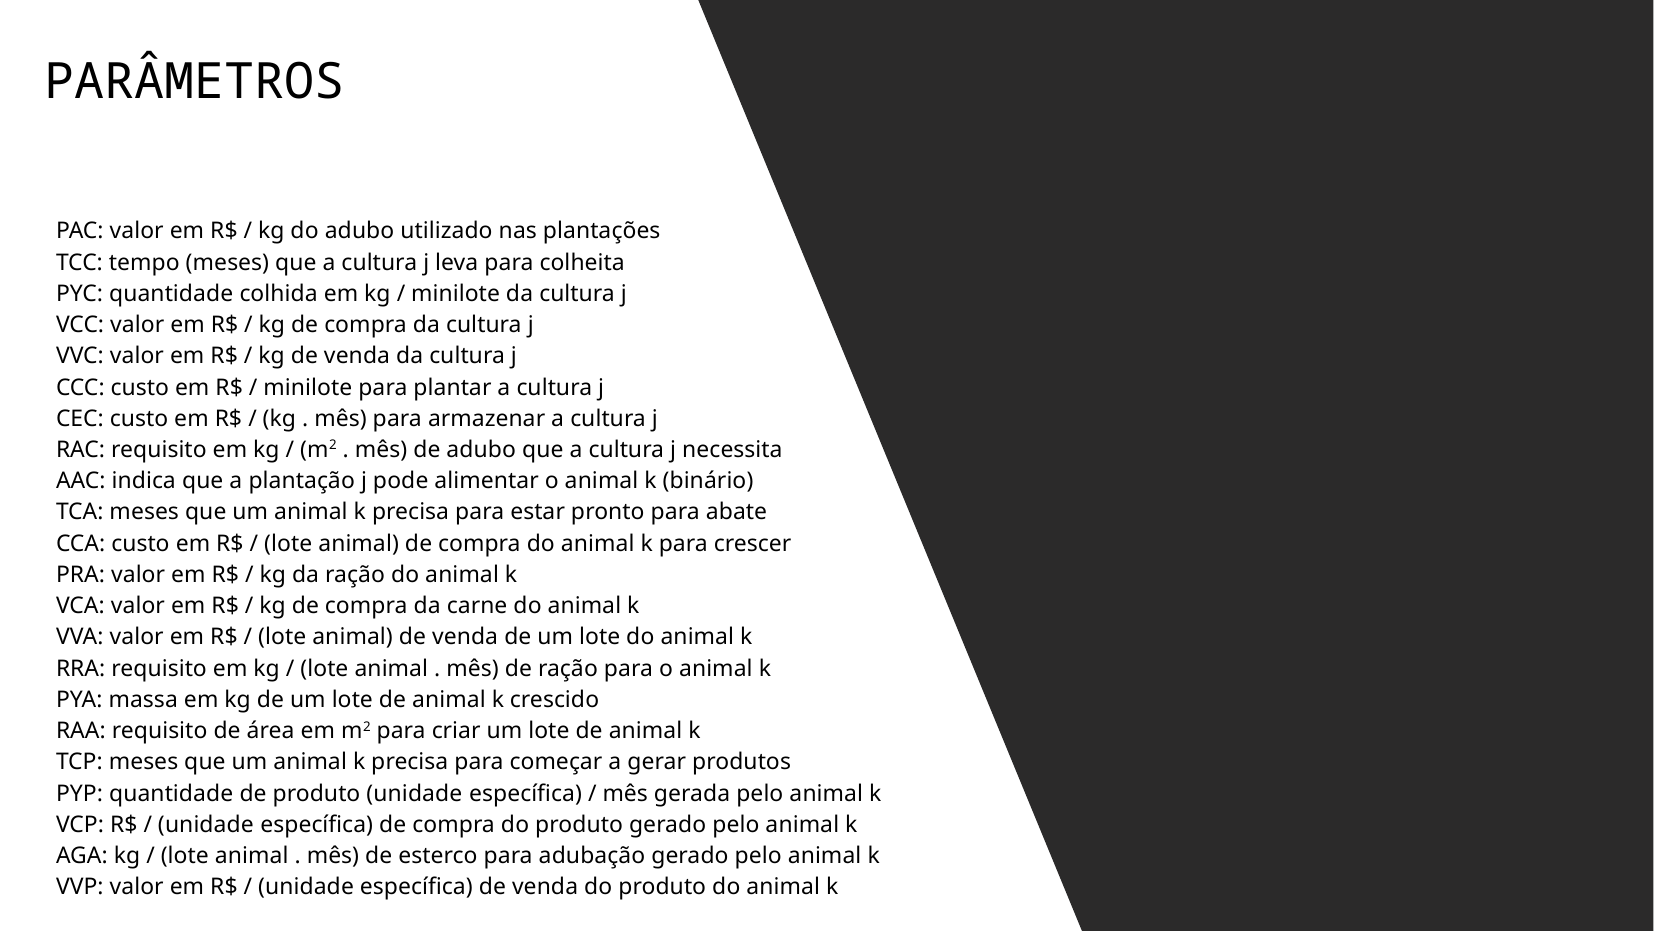

PARÂMETROS
PAC: valor em R$ / kg do adubo utilizado nas plantações
TCC: tempo (meses) que a cultura j leva para colheita
PYC: quantidade colhida em kg / minilote da cultura j
VCC: valor em R$ / kg de compra da cultura j
VVC: valor em R$ / kg de venda da cultura j
CCC: custo em R$ / minilote para plantar a cultura j
CEC: custo em R$ / (kg . mês) para armazenar a cultura j
RAC: requisito em kg / (m2 . mês) de adubo que a cultura j necessita
AAC: indica que a plantação j pode alimentar o animal k (binário)
TCA: meses que um animal k precisa para estar pronto para abate
CCA: custo em R$ / (lote animal) de compra do animal k para crescer
PRA: valor em R$ / kg da ração do animal k
VCA: valor em R$ / kg de compra da carne do animal k
VVA: valor em R$ / (lote animal) de venda de um lote do animal k
RRA: requisito em kg / (lote animal . mês) de ração para o animal k
PYA: massa em kg de um lote de animal k crescido
RAA: requisito de área em m2 para criar um lote de animal k
TCP: meses que um animal k precisa para começar a gerar produtos
PYP: quantidade de produto (unidade específica) / mês gerada pelo animal k
VCP: R$ / (unidade específica) de compra do produto gerado pelo animal k
AGA: kg / (lote animal . mês) de esterco para adubação gerado pelo animal k
VVP: valor em R$ / (unidade específica) de venda do produto do animal k